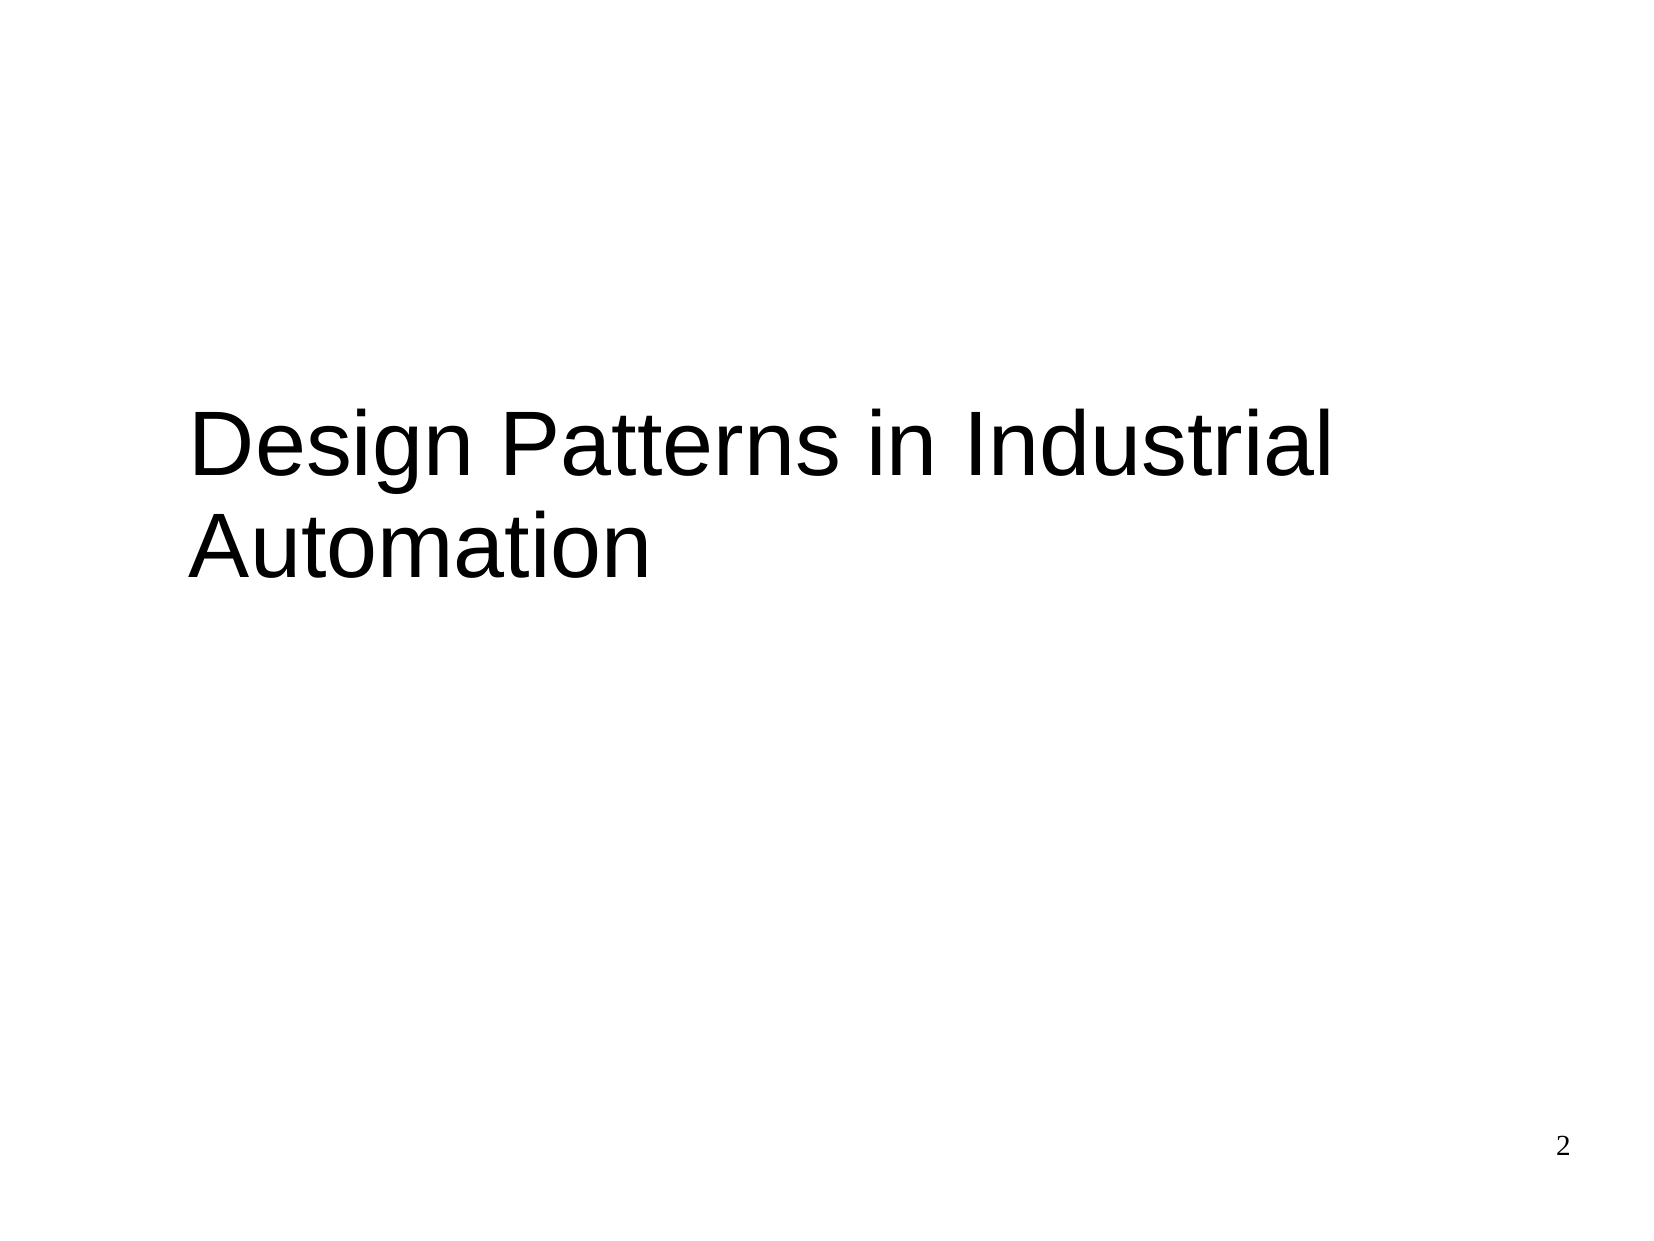

# Design Patterns in Industrial Automation
2